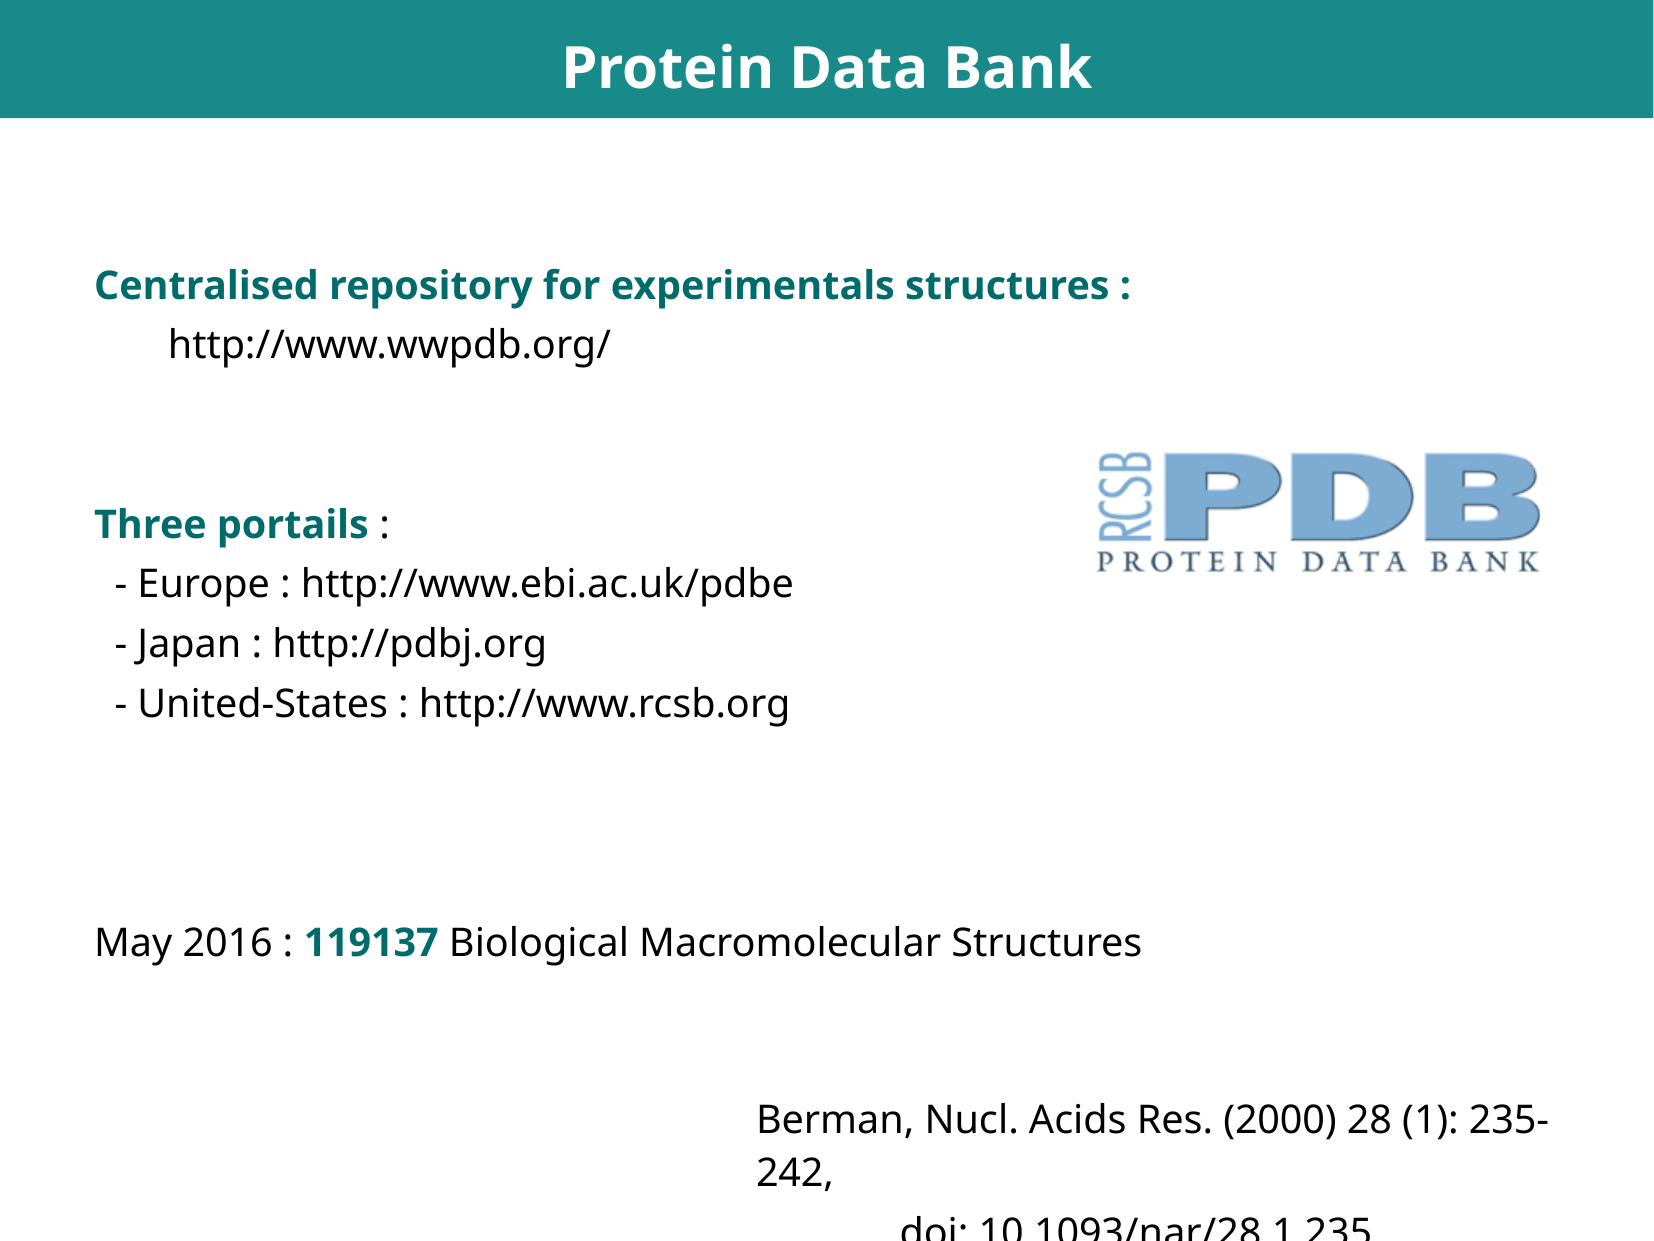

Protein Data Bank
Centralised repository for experimentals structures :
	http://www.wwpdb.org/
Three portails :
 - Europe : http://www.ebi.ac.uk/pdbe
 - Japan : http://pdbj.org
 - United-States : http://www.rcsb.org
May 2016 : 119137 Biological Macromolecular Structures
Berman, Nucl. Acids Res. (2000) 28 (1): 235-242,
 doi: 10.1093/nar/28.1.235